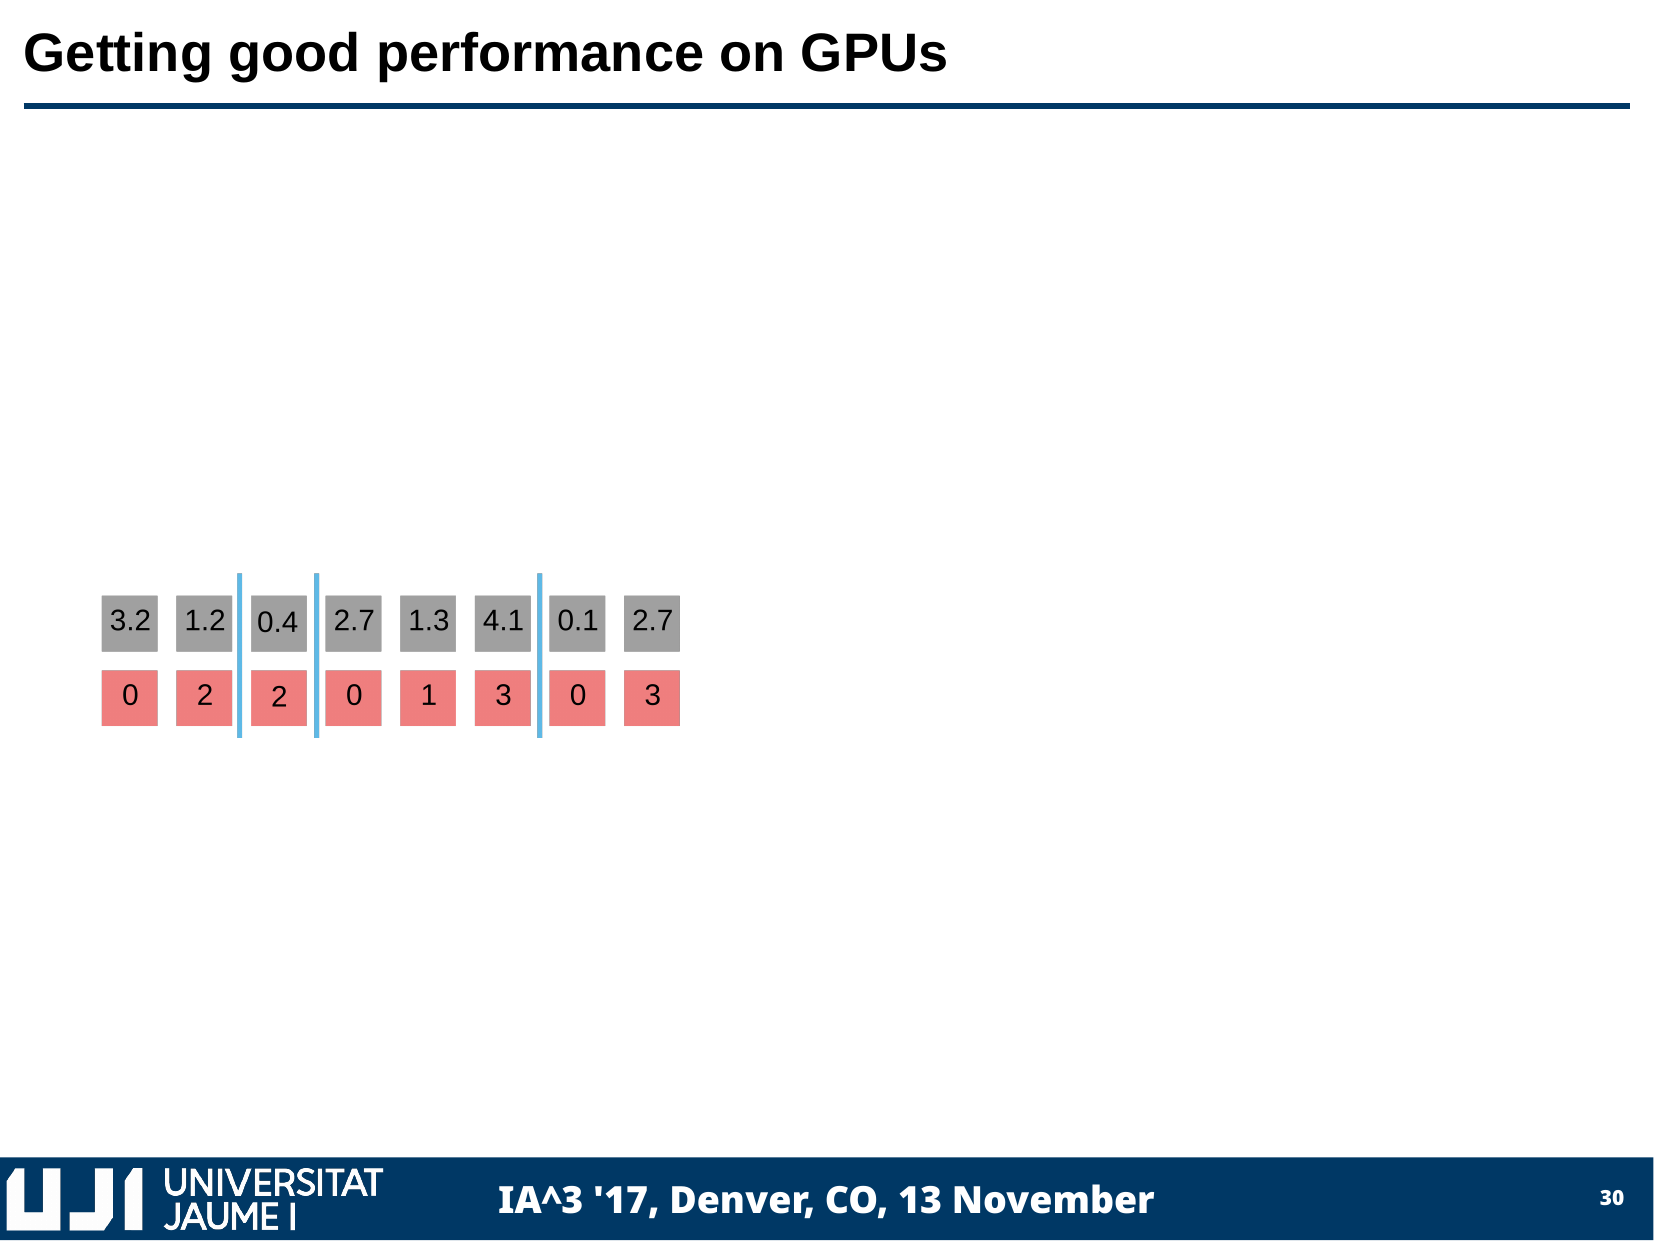

# Getting good performance on GPUs
Atomic collision!
y
IA^3 '17, Denver, CO, 13 November
30